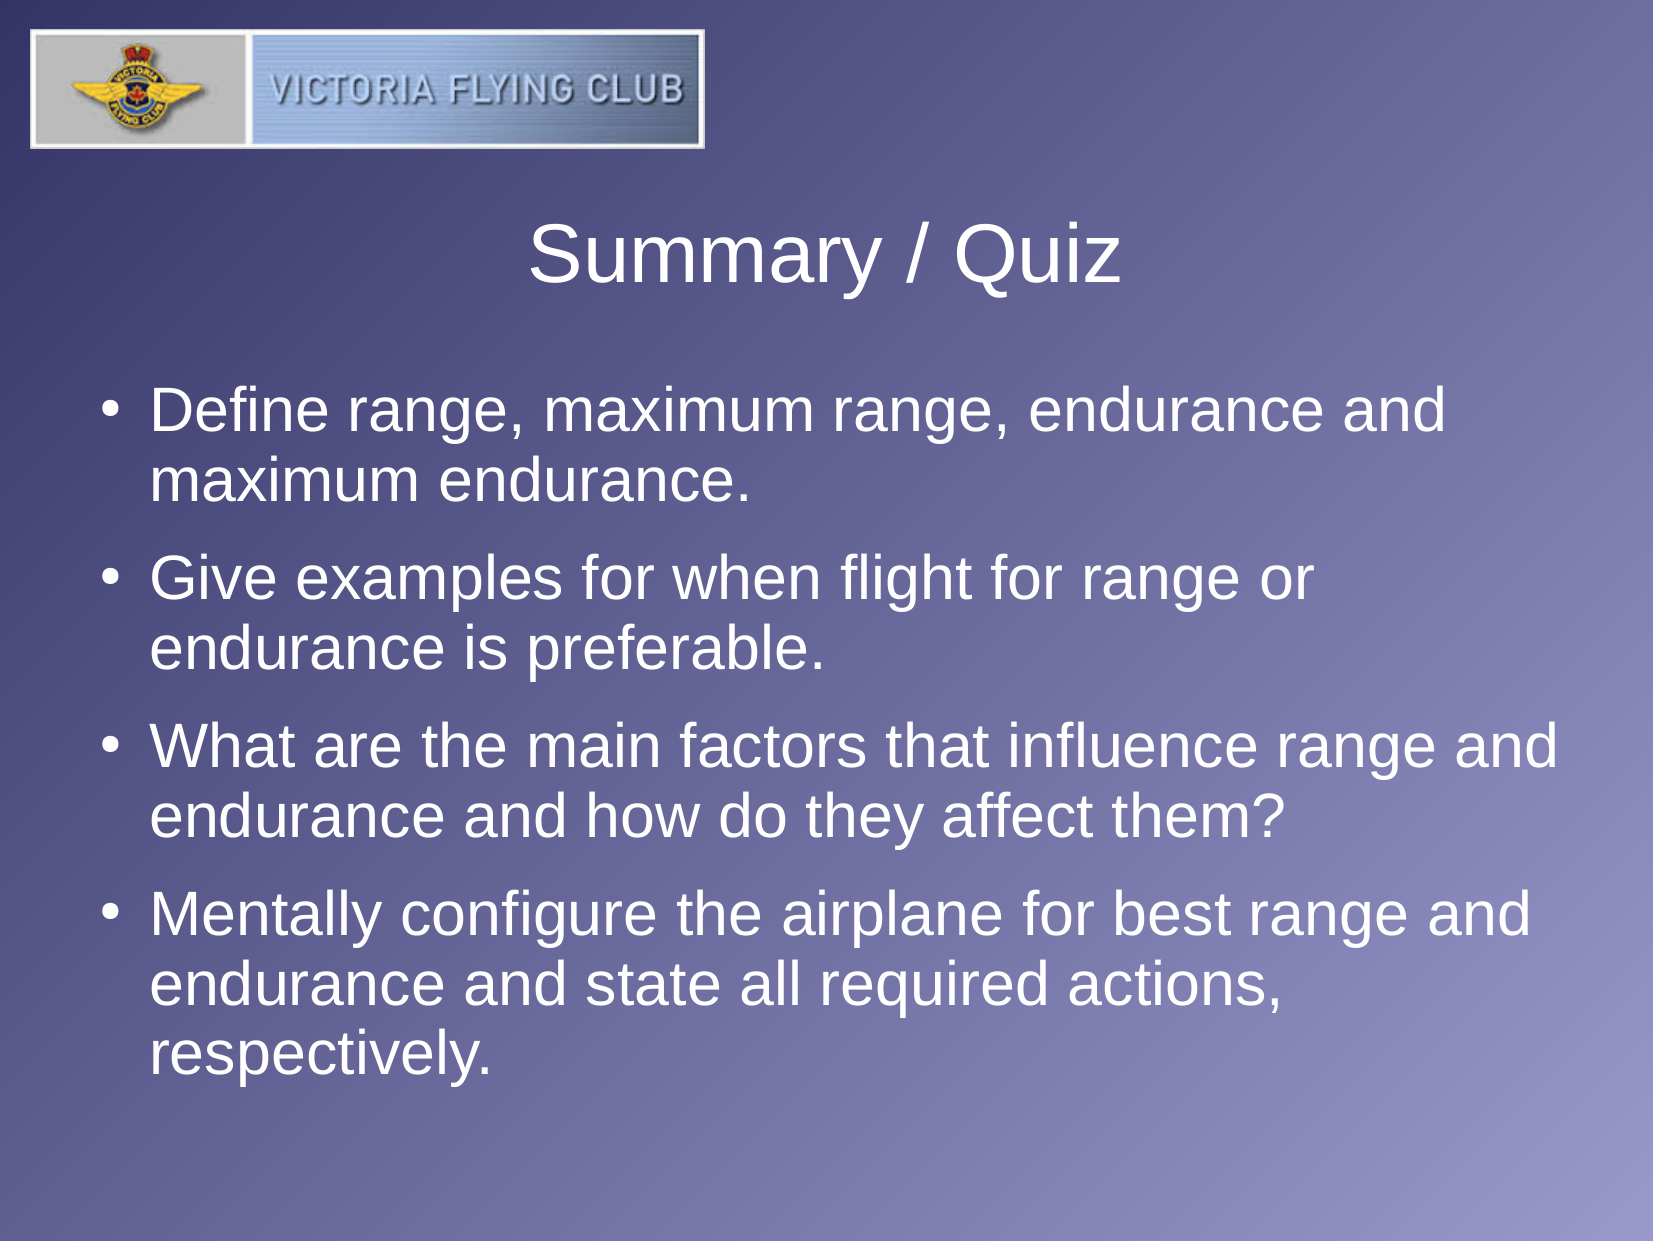

# Summary / Quiz
Define range, maximum range, endurance and maximum endurance.
Give examples for when flight for range or endurance is preferable.
What are the main factors that influence range and endurance and how do they affect them?
Mentally configure the airplane for best range and endurance and state all required actions, respectively.